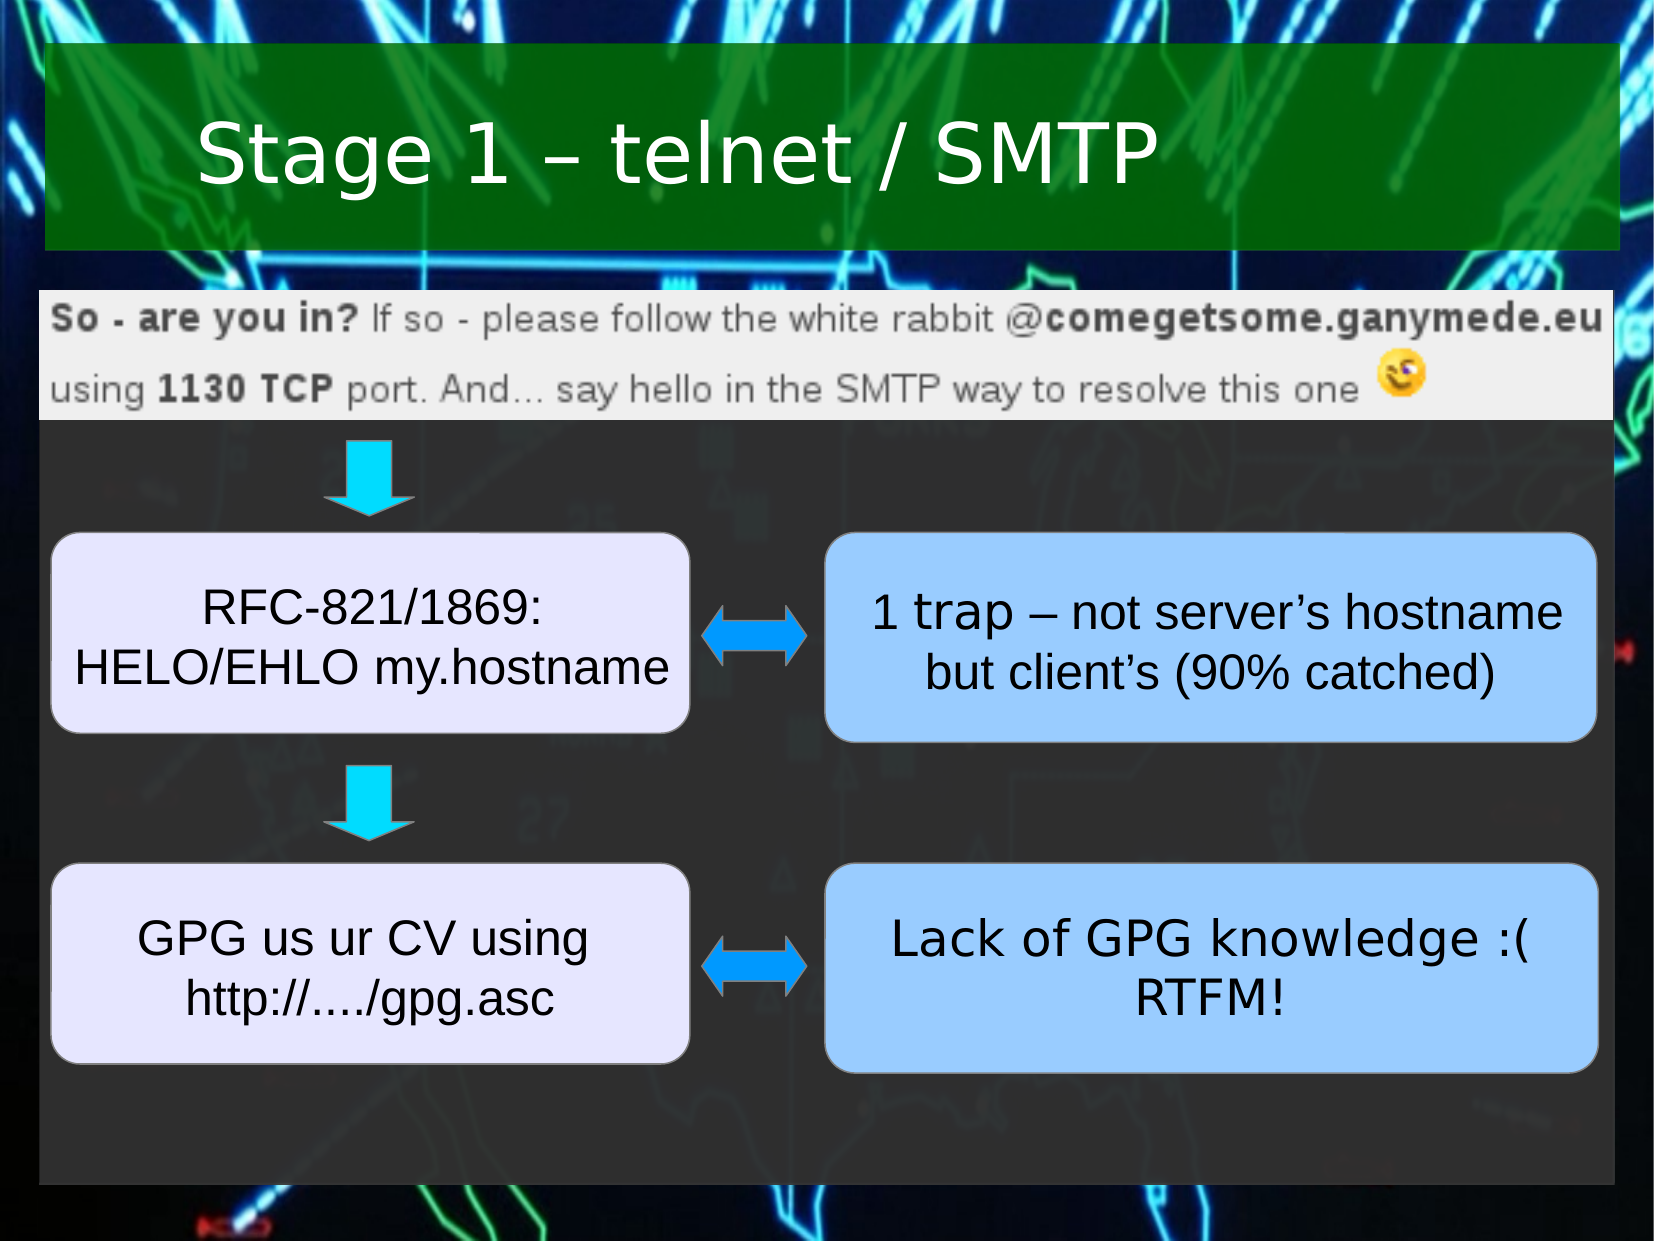

# Stage 1 – telnet / SMTP
RFC-821/1869:
HELO/EHLO my.hostname
 1 trap – not server’s hostname
but client’s (90% catched)
GPG us ur CV using
http://..../gpg.asc
Lack of GPG knowledge :(
RTFM!